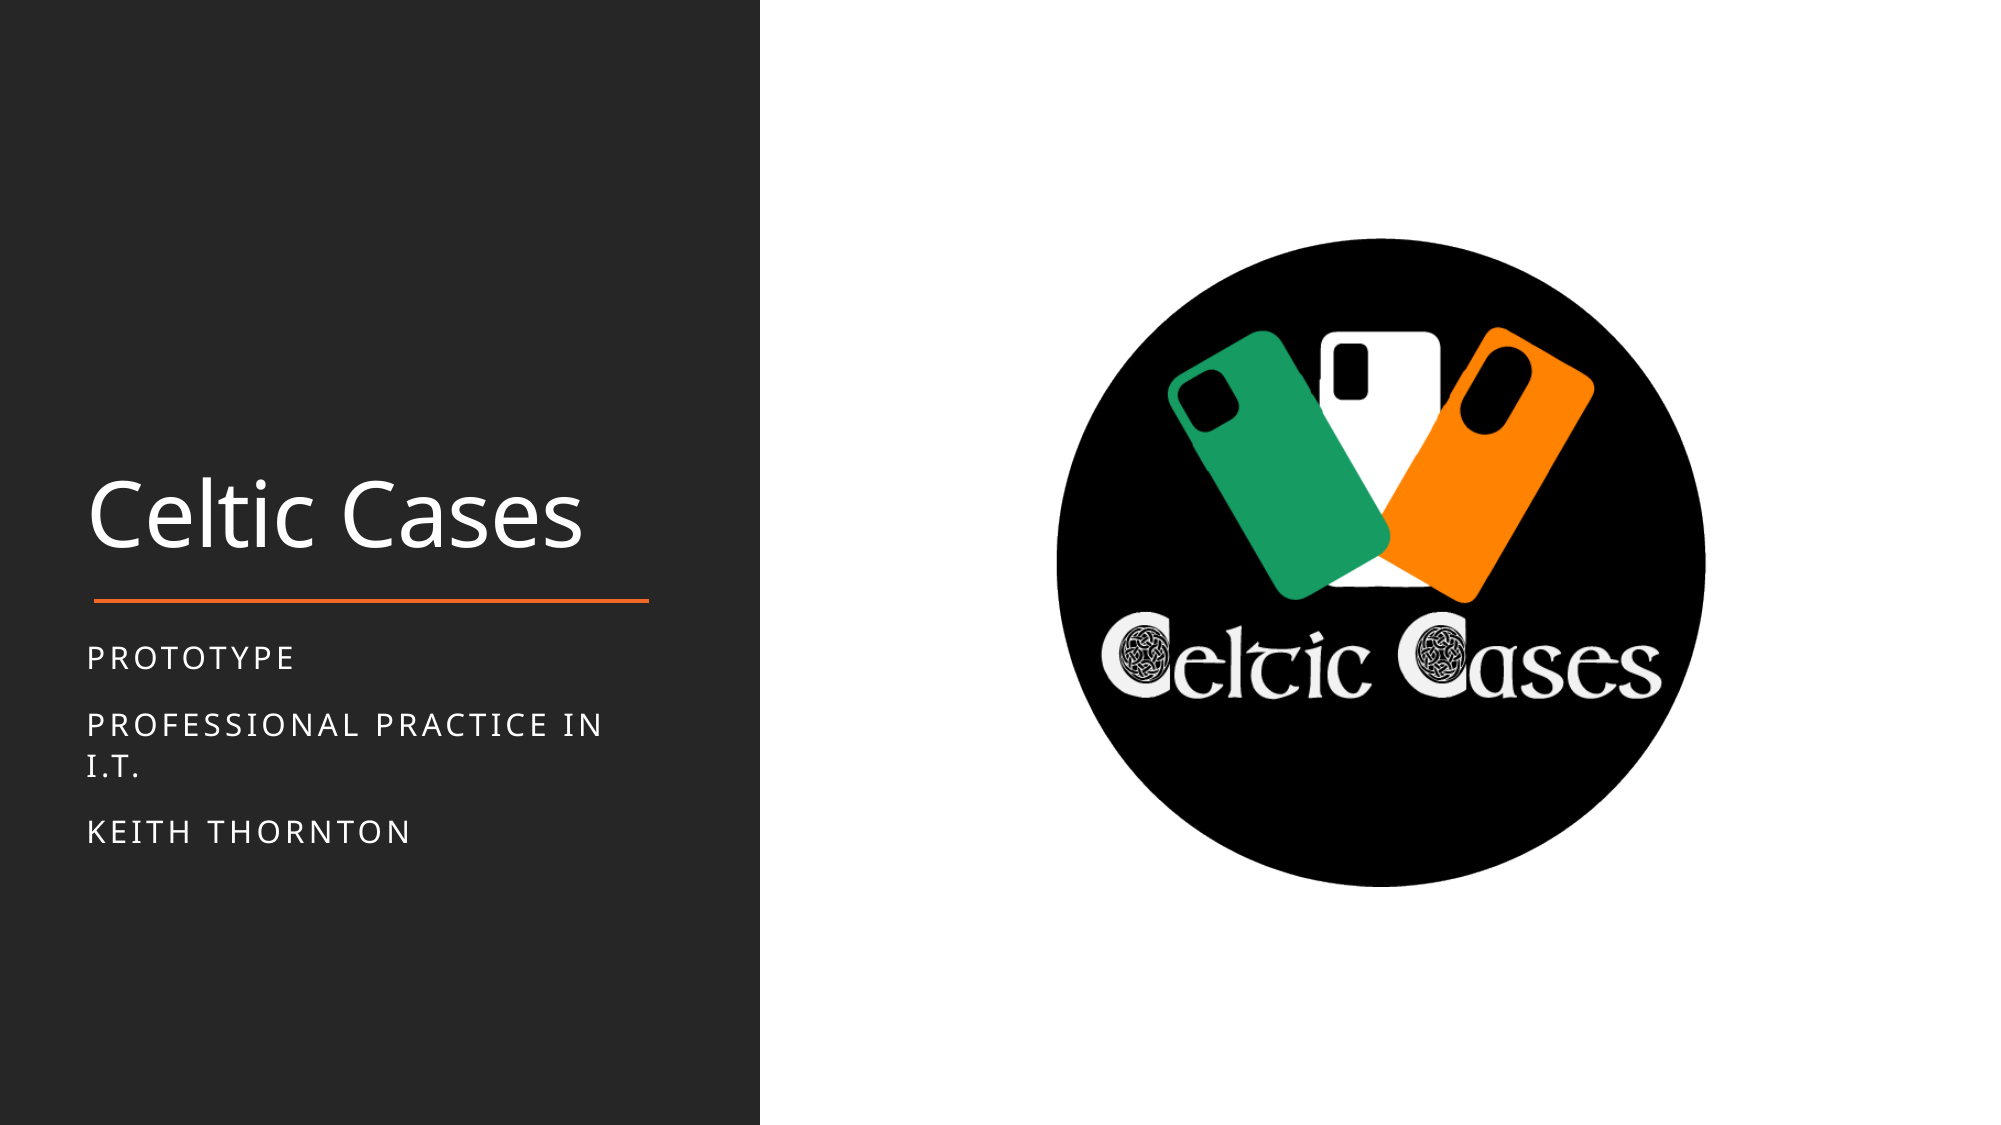

# Celtic Cases
Prototype
Professional Practice in I.T.
Keith Thornton